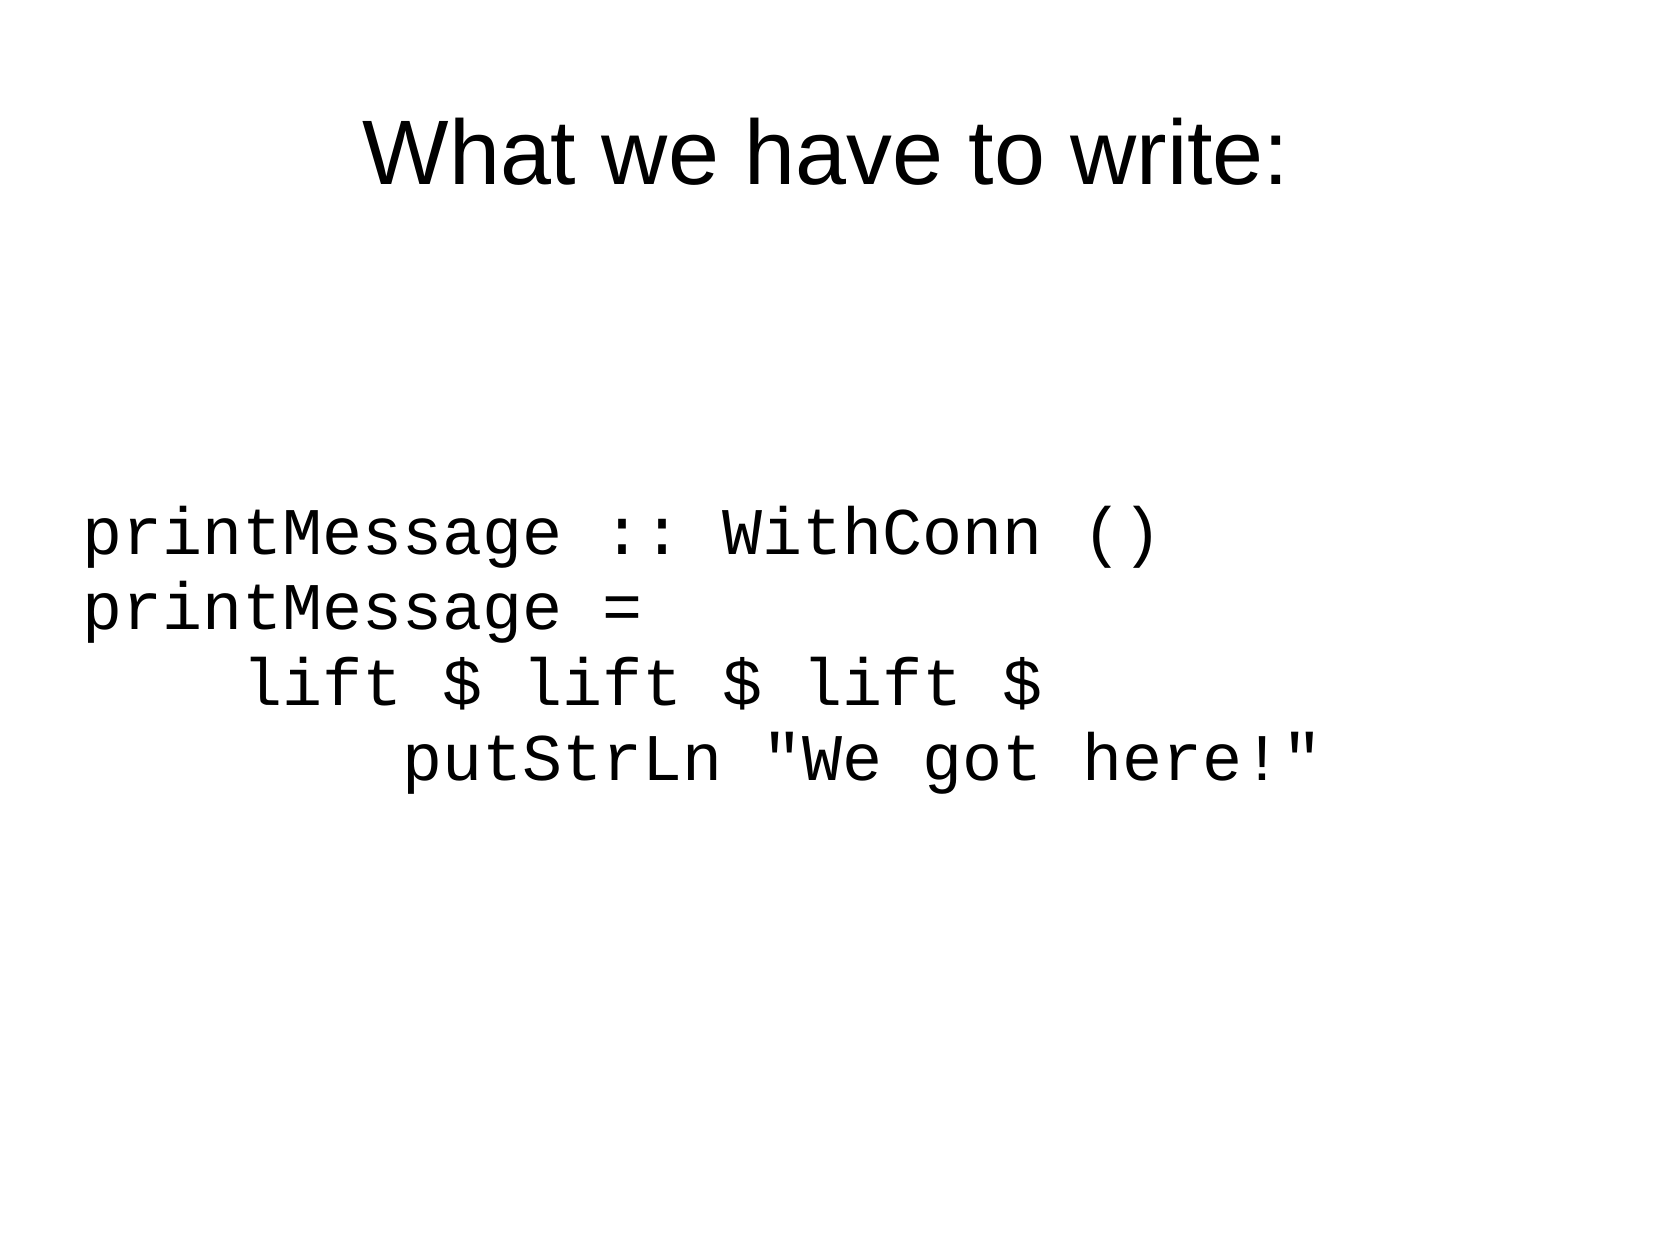

# What we have to write:
printMessage :: WithConn ()
printMessage =
 lift $ lift $ lift $
 putStrLn "We got here!"